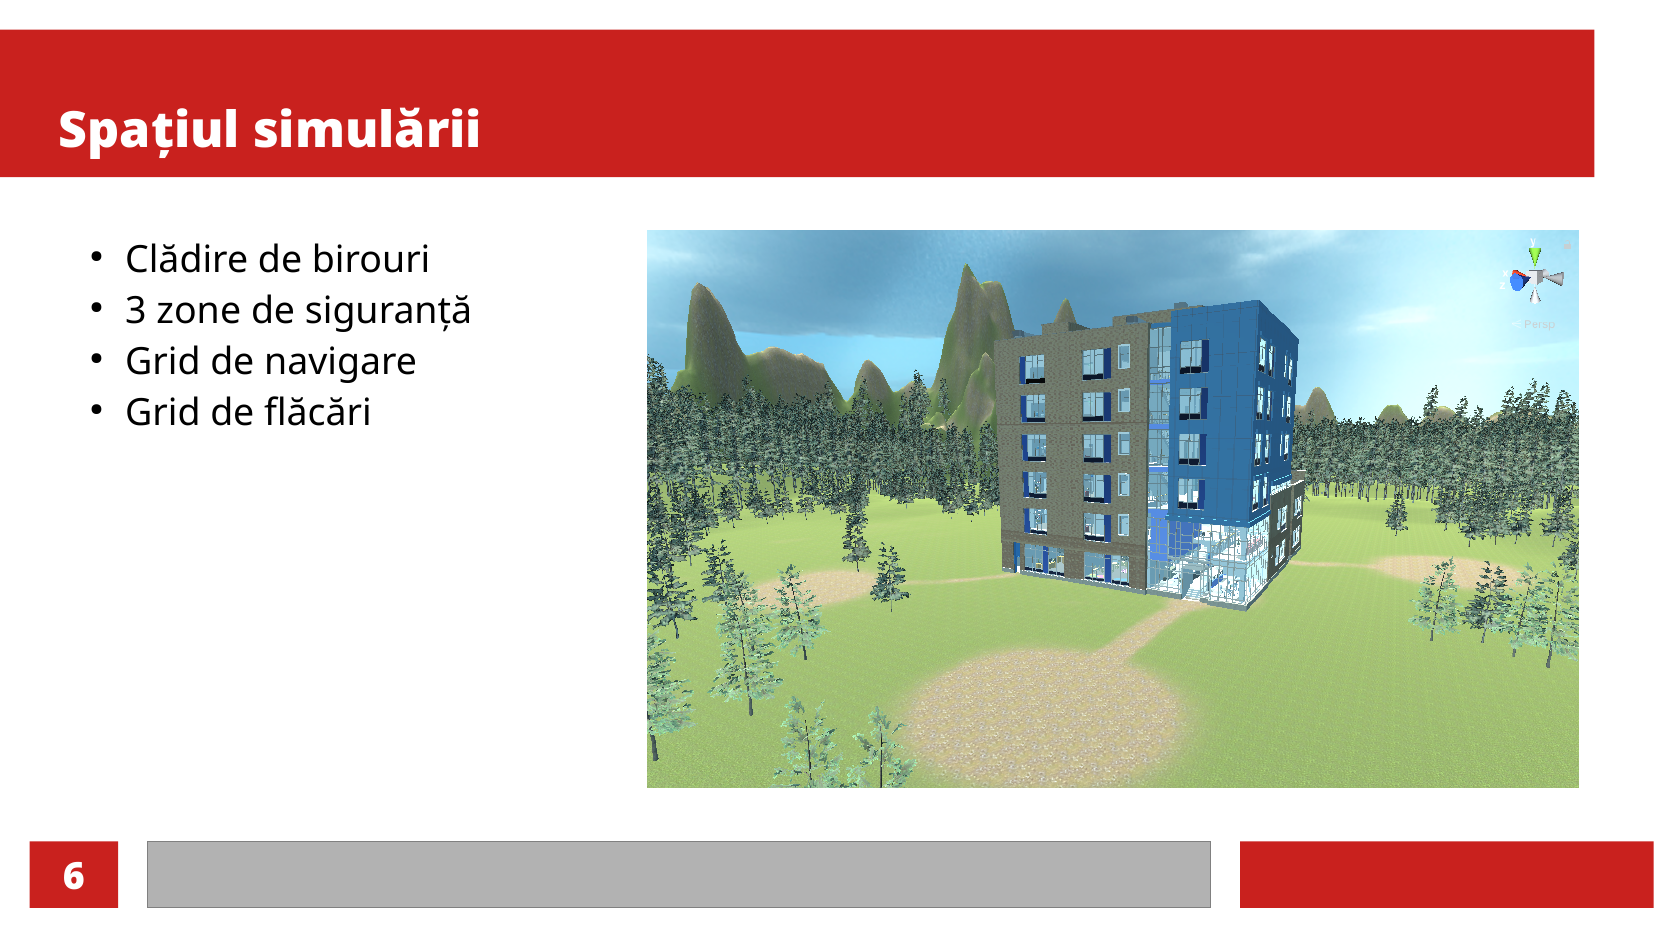

# Spațiul simulării
Clădire de birouri
3 zone de siguranță
Grid de navigare
Grid de flăcări
6